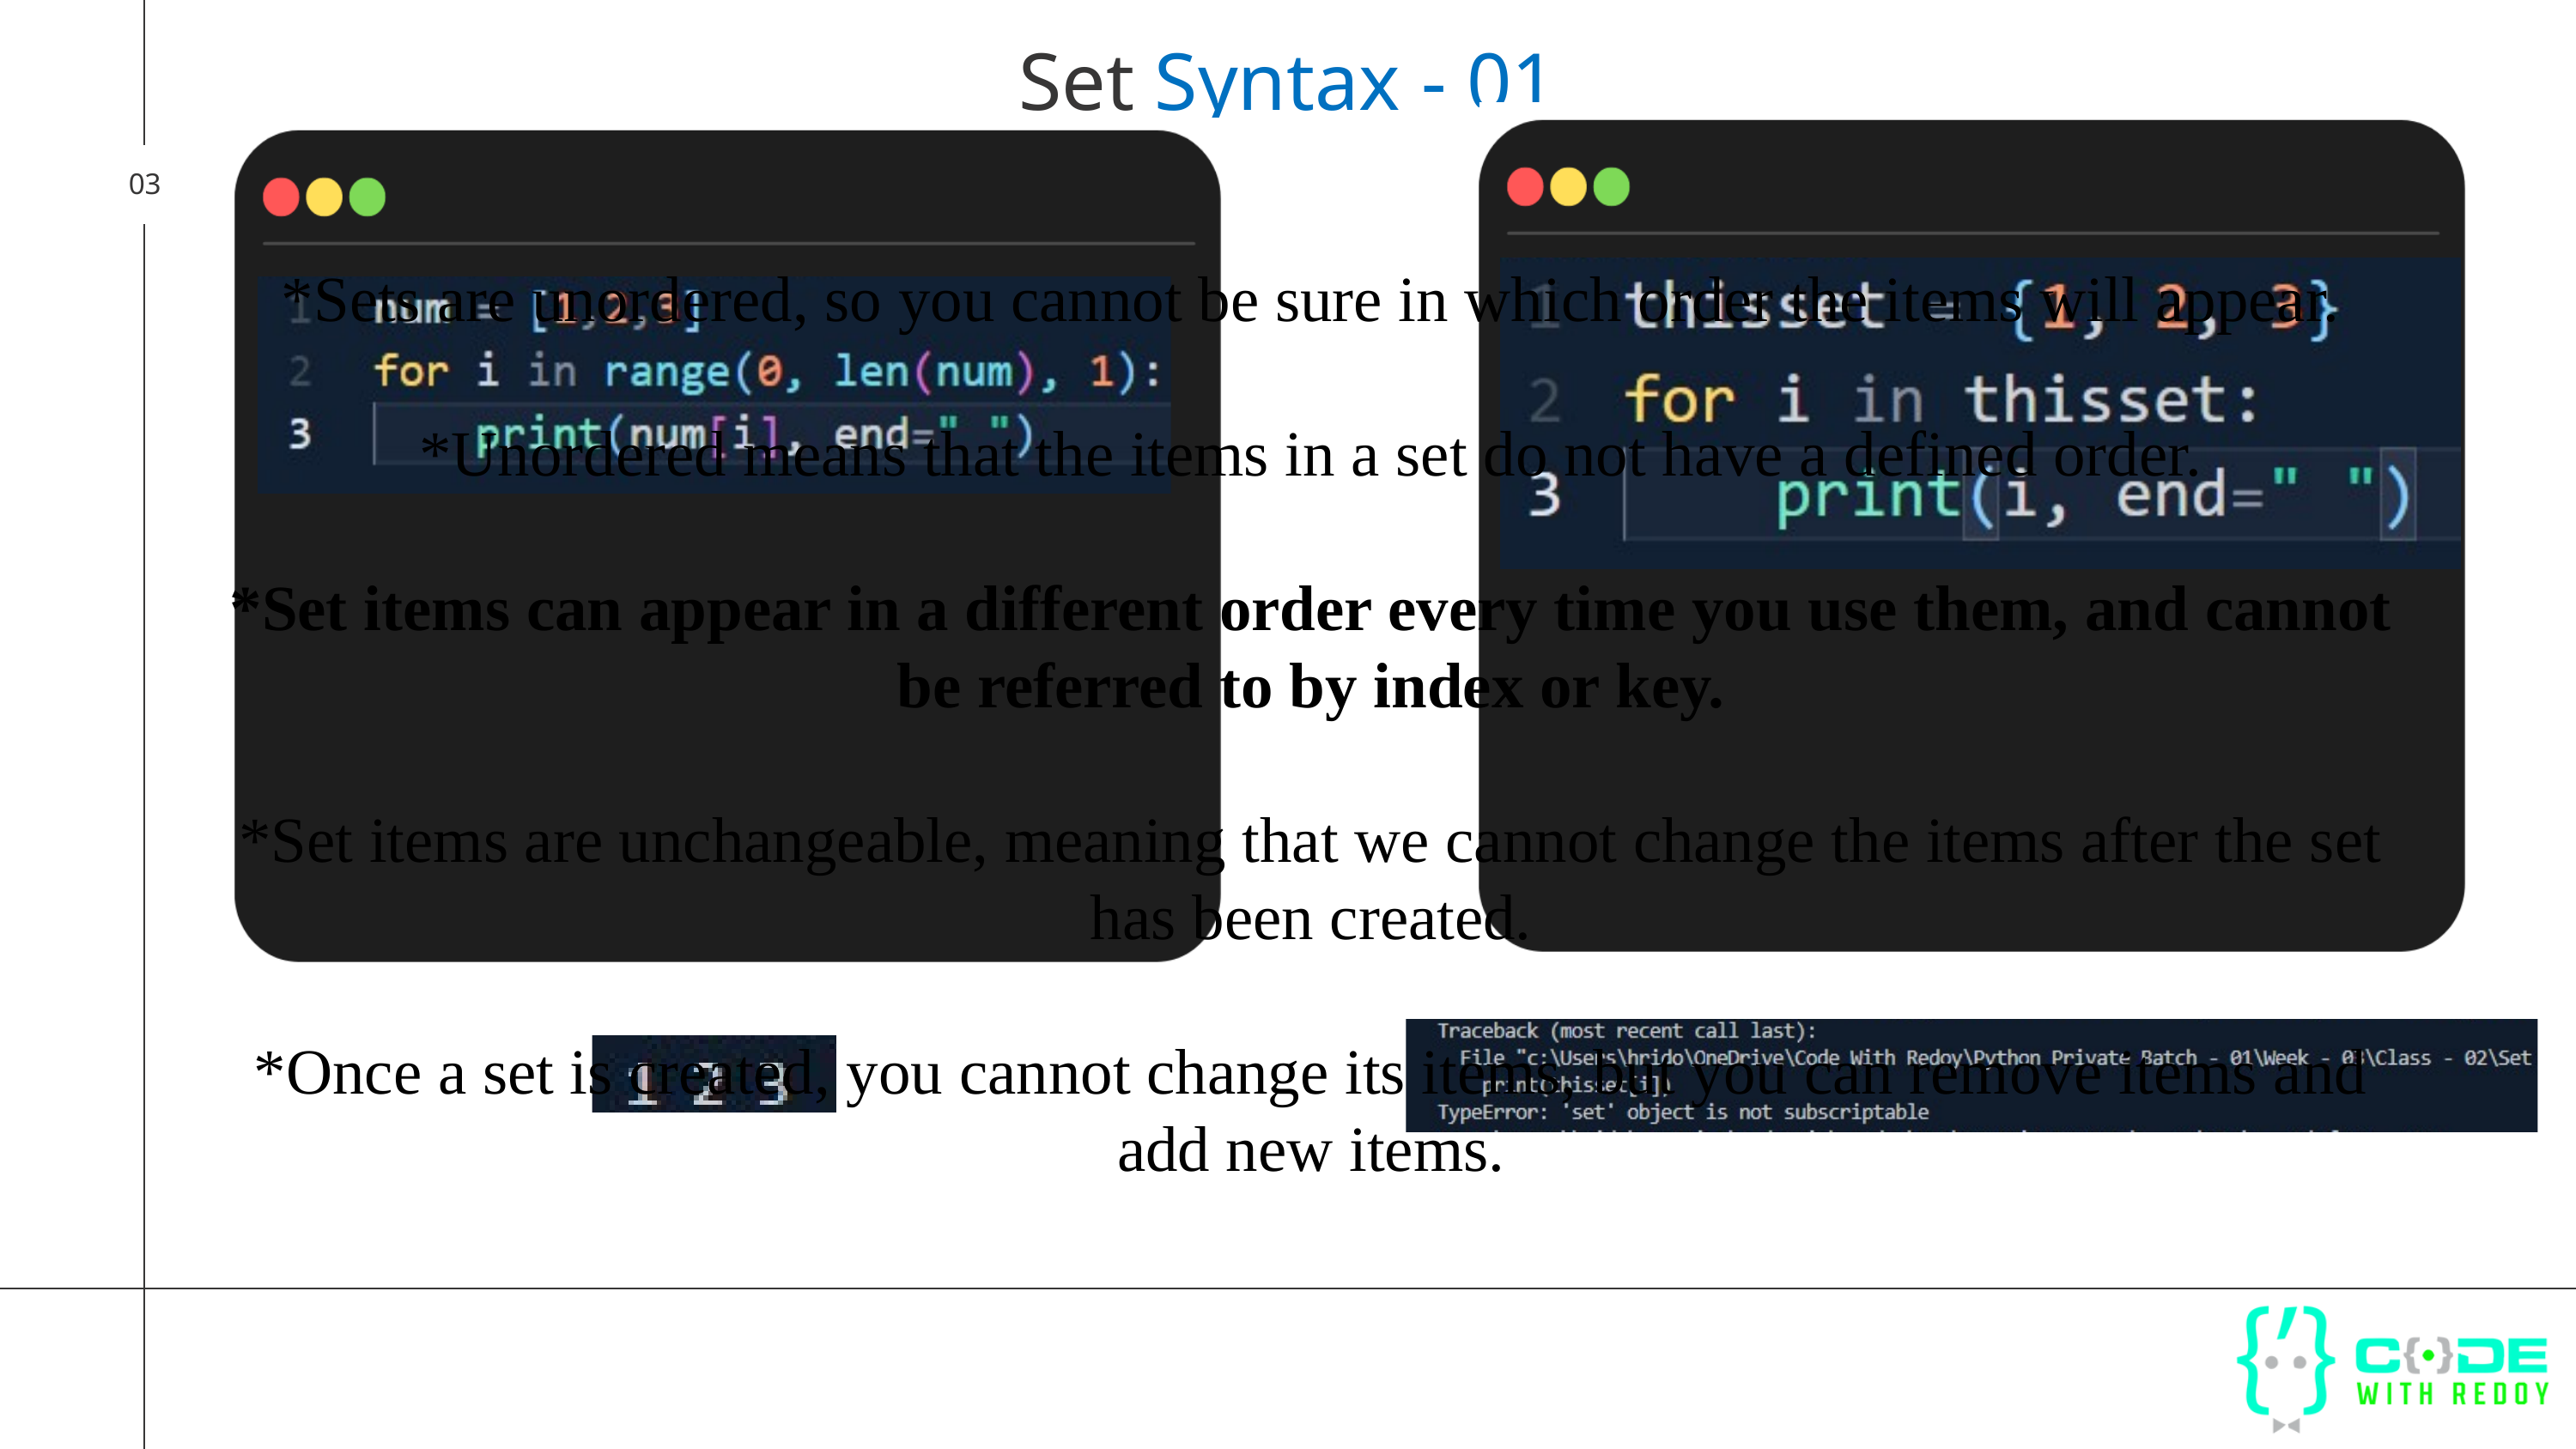

Set Syntax - 01
03
*Sets are unordered, so you cannot be sure in which order the items will appear.
*Unordered means that the items in a set do not have a defined order.
*Set items can appear in a different order every time you use them, and cannot be referred to by index or key.
*Set items are unchangeable, meaning that we cannot change the items after the set has been created.
*Once a set is created, you cannot change its items, but you can remove items and add new items.